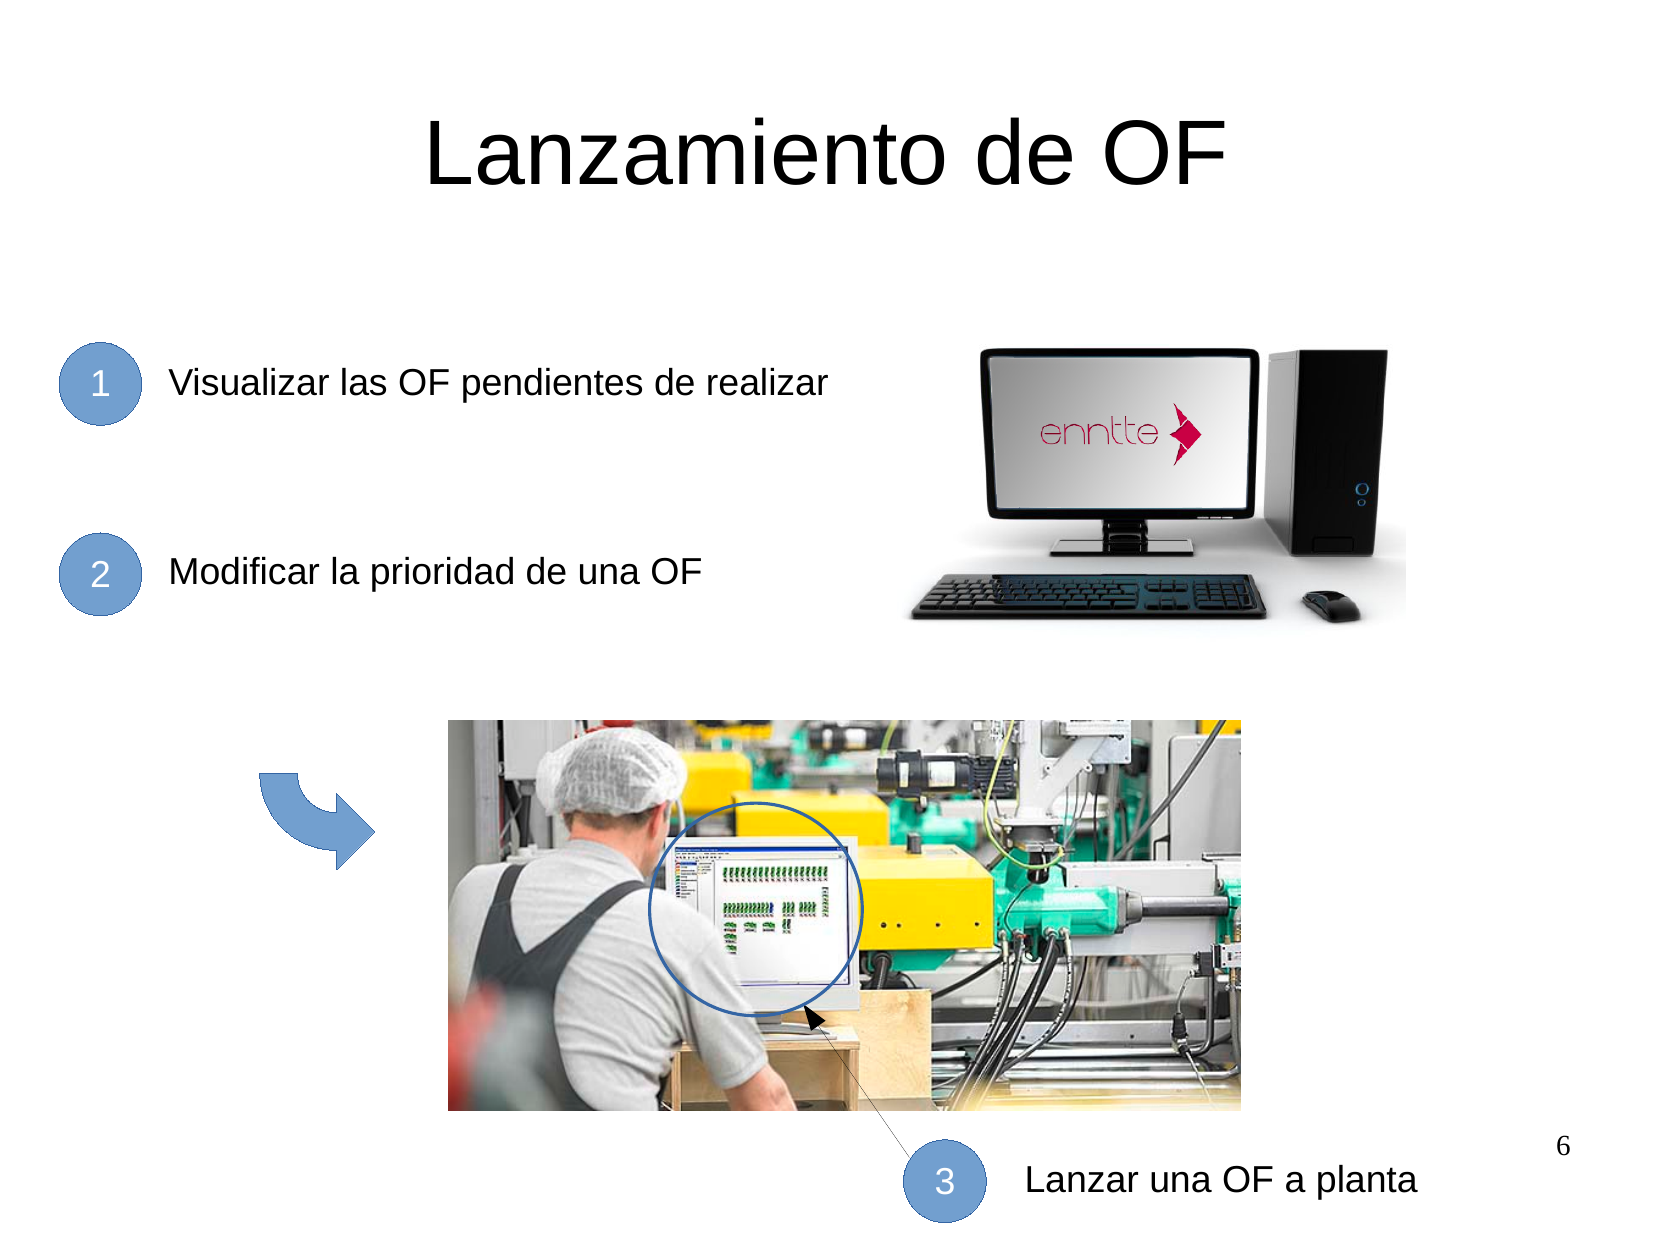

# Lanzamiento de OF
1
Visualizar las OF pendientes de realizar
2
Modificar la prioridad de una OF
6
3
Lanzar una OF a planta